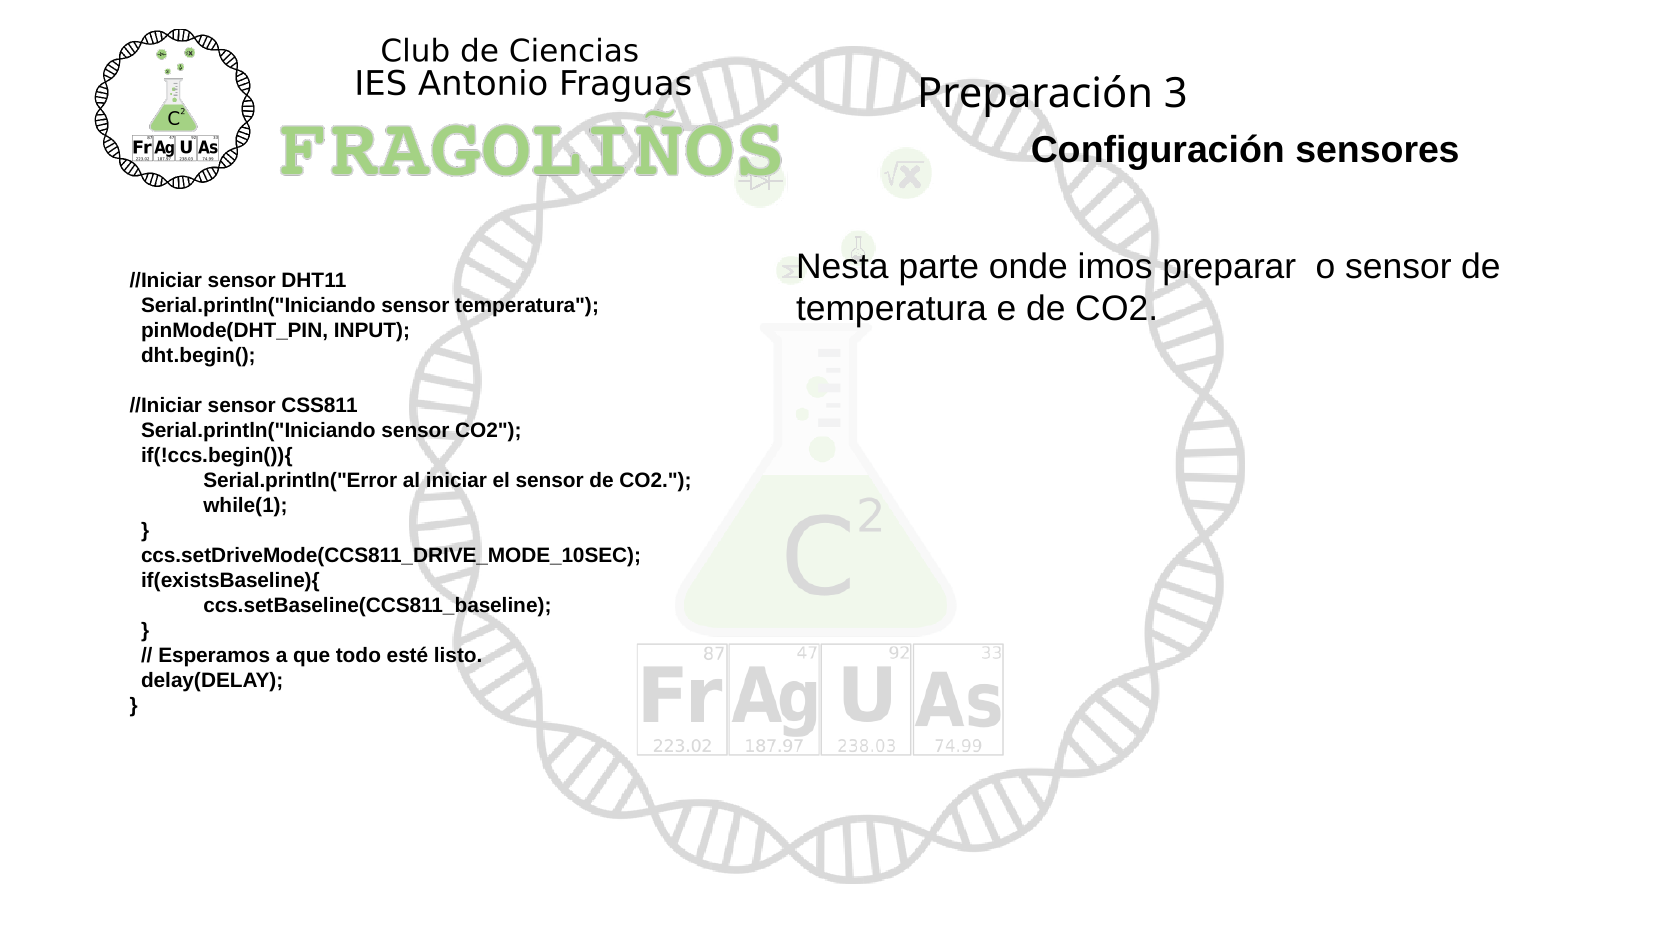

Preparación 3
Configuración sensores
Nesta parte onde imos preparar o sensor de temperatura e de CO2.
//Iniciar sensor DHT11
 Serial.println("Iniciando sensor temperatura");
 pinMode(DHT_PIN, INPUT);
 dht.begin();
//Iniciar sensor CSS811
 Serial.println("Iniciando sensor CO2");
 if(!ccs.begin()){
	Serial.println("Error al iniciar el sensor de CO2.");
	while(1);
 }
 ccs.setDriveMode(CCS811_DRIVE_MODE_10SEC);
 if(existsBaseline){
	ccs.setBaseline(CCS811_baseline);
 }
 // Esperamos a que todo esté listo.
 delay(DELAY);
}